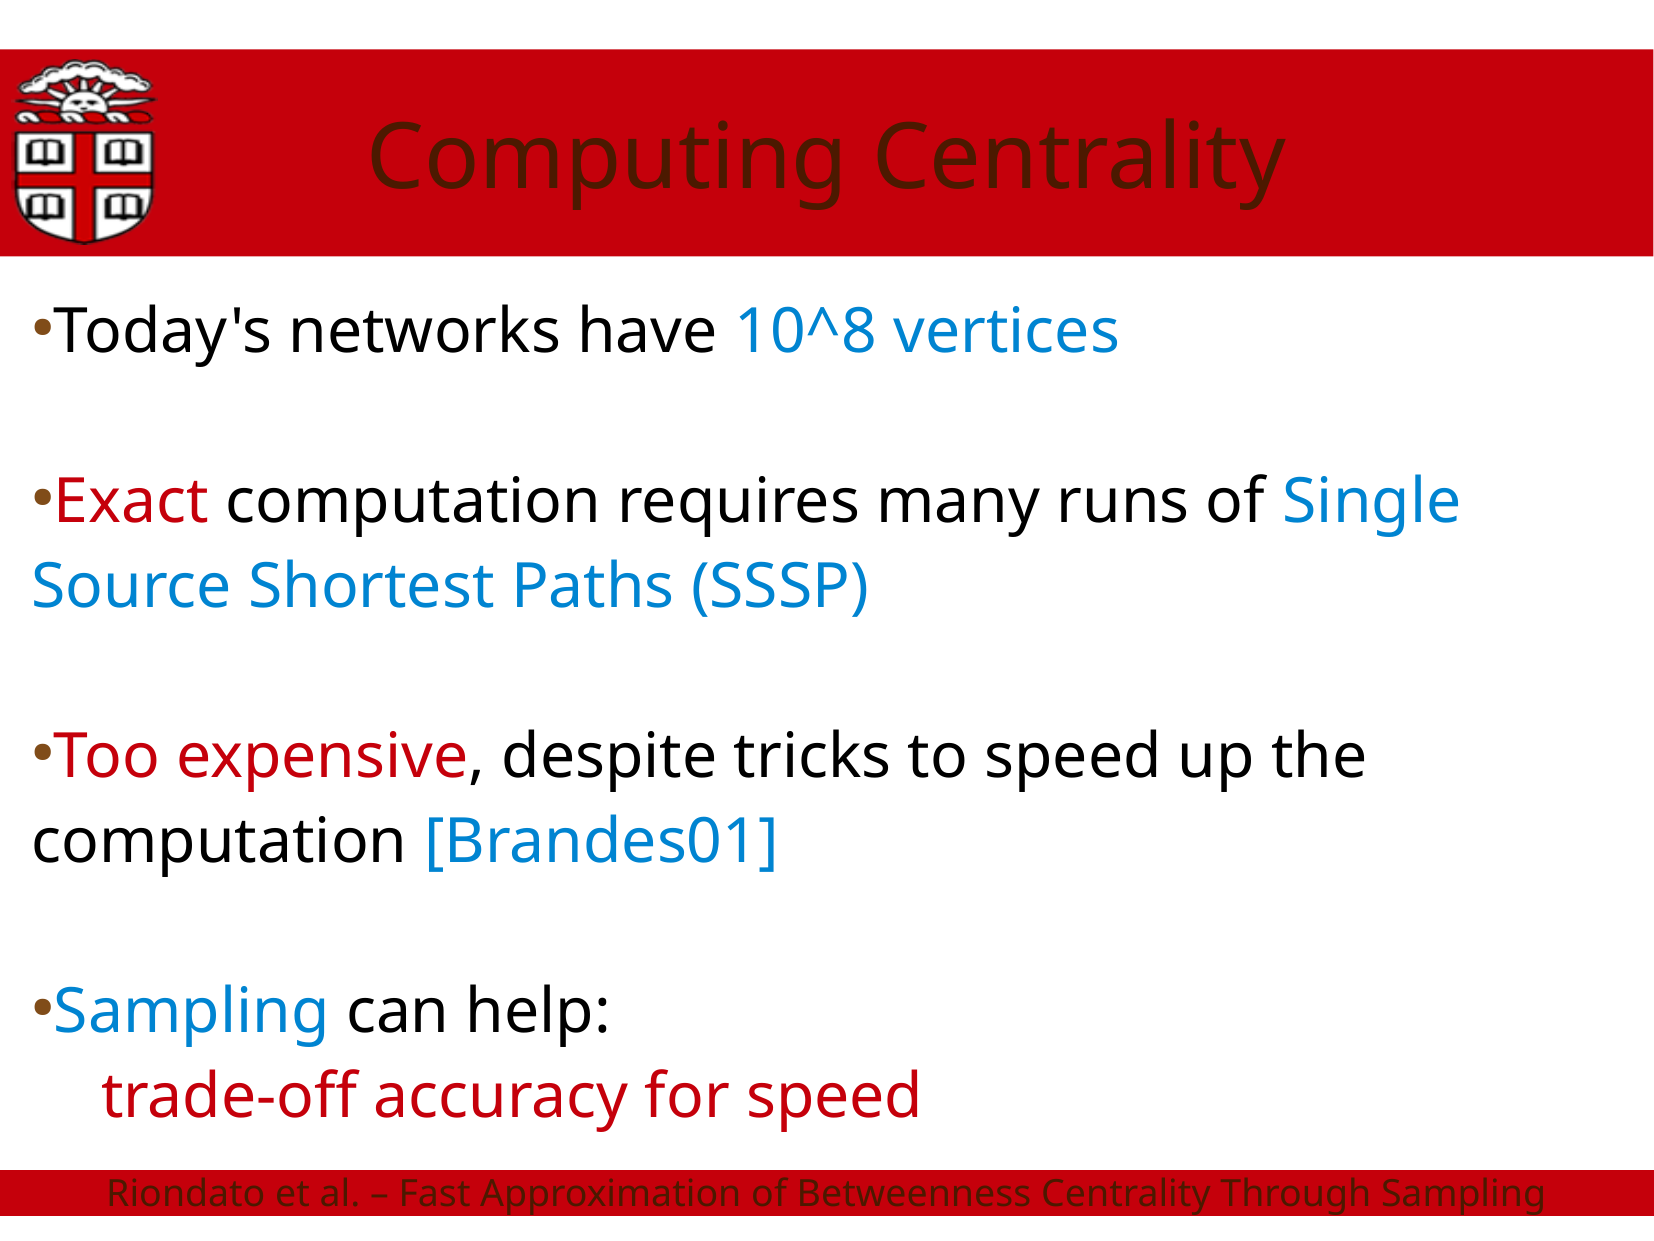

# Computing Centrality
Today's networks have 10^8 vertices
Exact computation requires many runs of Single Source Shortest Paths (SSSP)
Too expensive, despite tricks to speed up the computation [Brandes01]
Sampling can help:
trade-off accuracy for speed
Riondato et al. – Fast Approximation of Betweenness Centrality Through Sampling